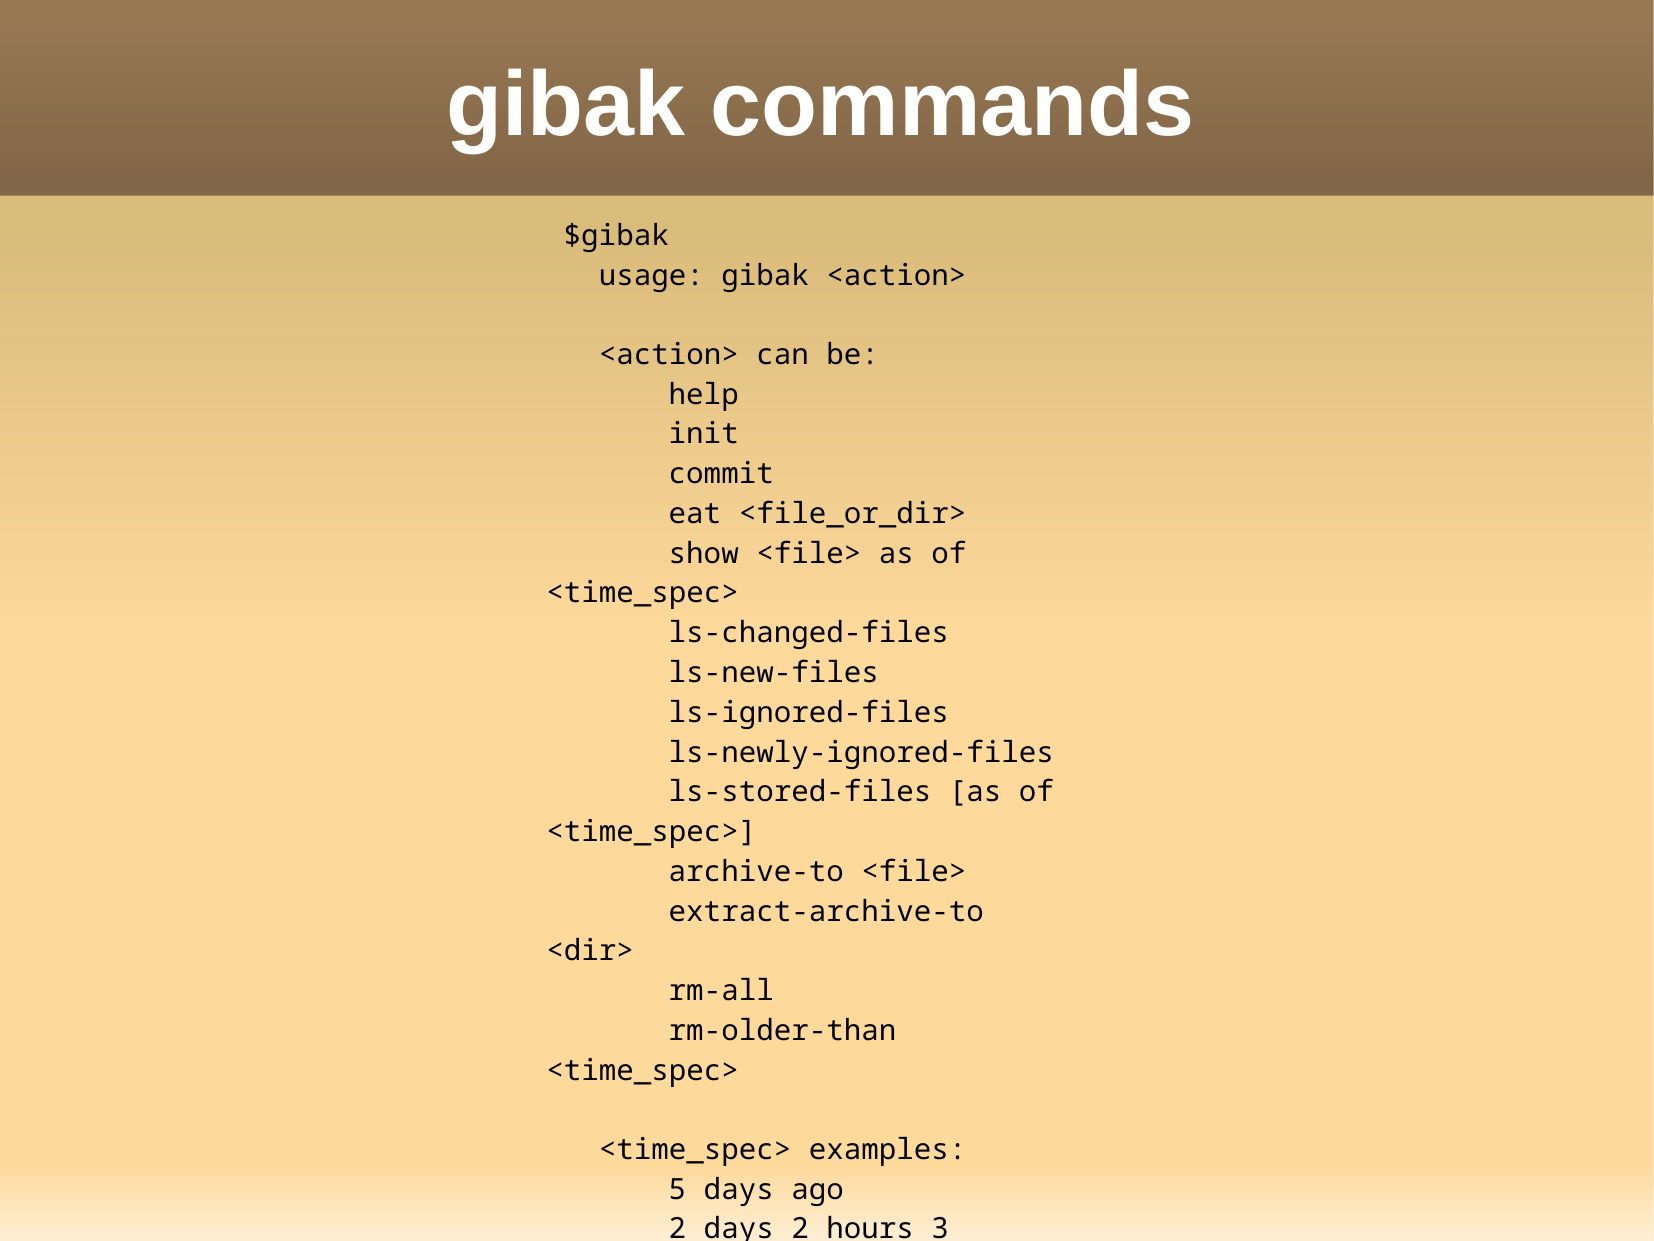

# gibak commands
 $gibak
 usage: gibak <action>
 <action> can be:
 help
 init
 commit
 eat <file_or_dir>
 show <file> as of 	<time_spec>
 ls-changed-files
 ls-new-files
 ls-ignored-files
 ls-newly-ignored-files
 ls-stored-files [as of <time_spec>]
 archive-to <file>
 extract-archive-to <dir>
 rm-all
 rm-older-than <time_spec>
 <time_spec> examples:
 5 days ago
 2 days 2 hours 3 seconds ago
 1979-02-26 18:30:00